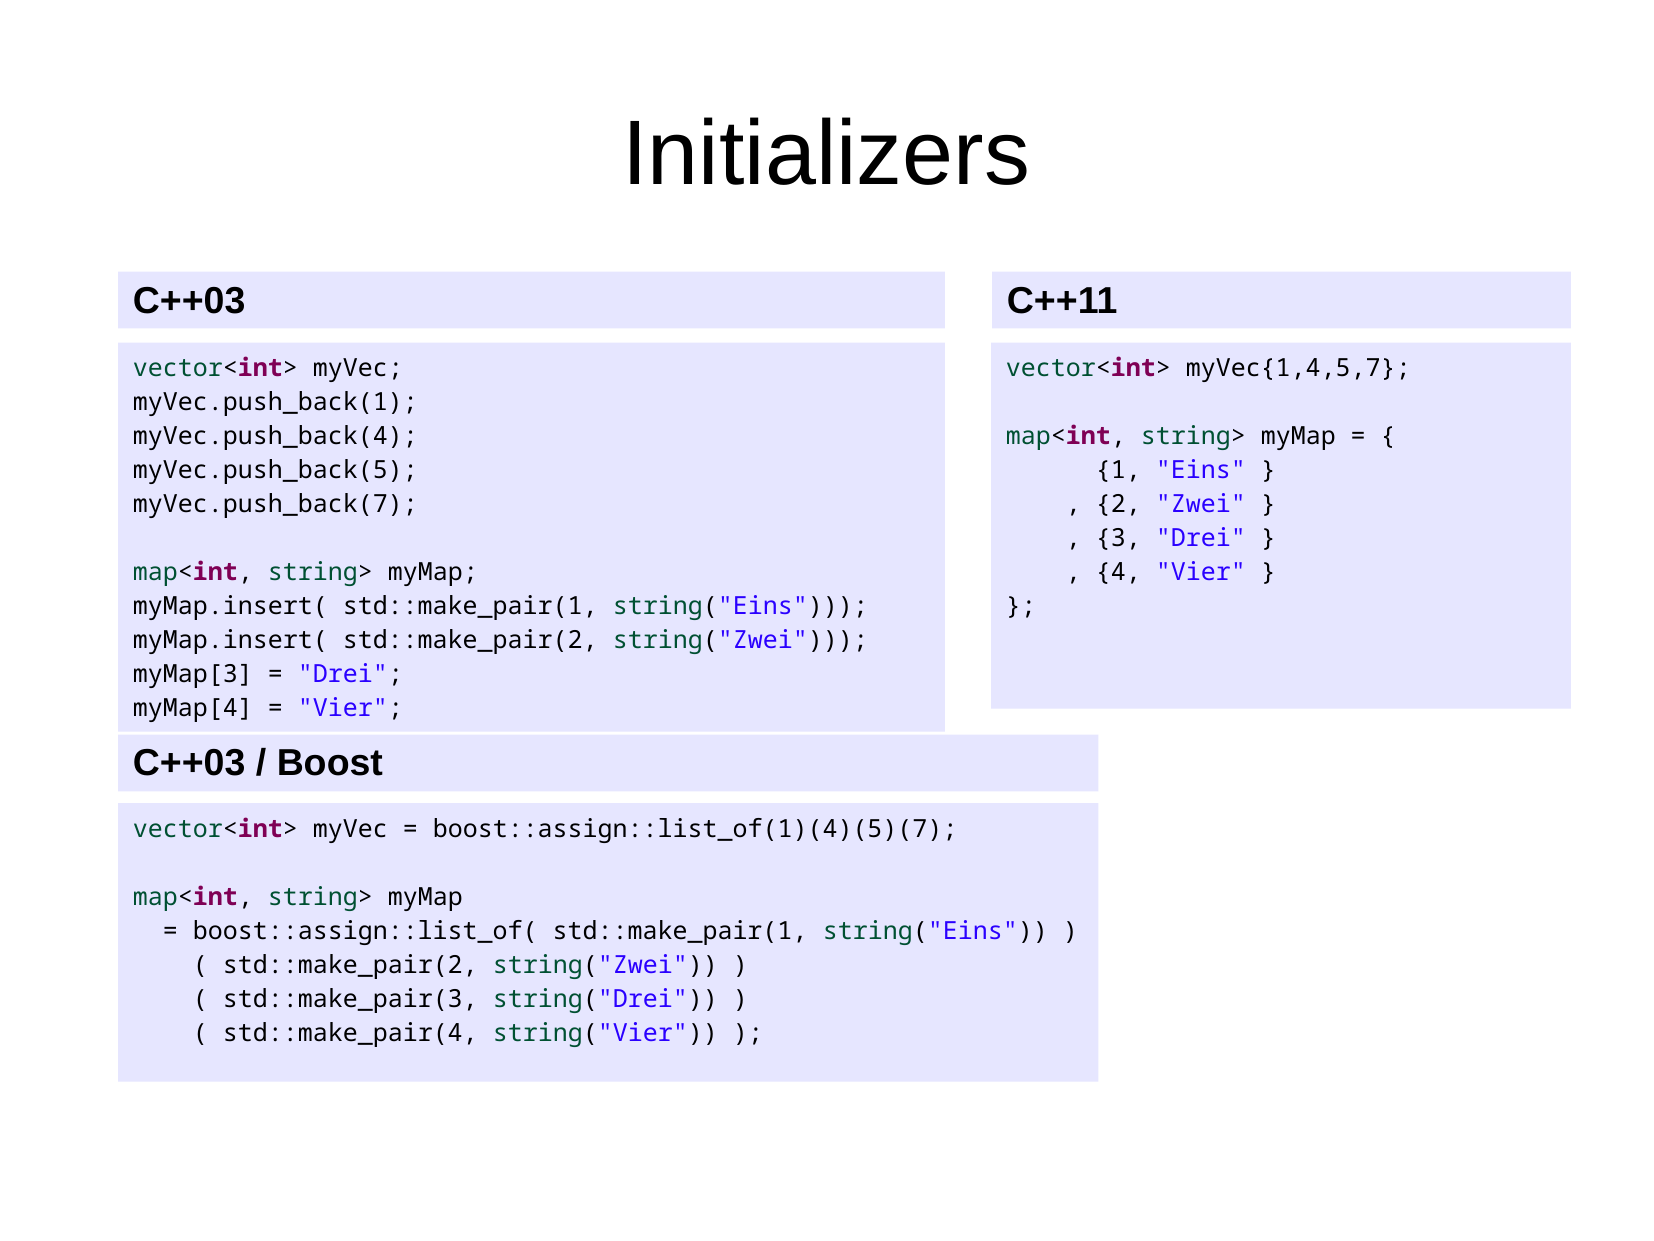

# Initializers
C++03
C++11
vector<int> myVec;
myVec.push_back(1);
myVec.push_back(4);
myVec.push_back(5);
myVec.push_back(7);
map<int, string> myMap;
myMap.insert( std::make_pair(1, string("Eins")));
myMap.insert( std::make_pair(2, string("Zwei")));
myMap[3] = "Drei";
myMap[4] = "Vier";
vector<int> myVec{1,4,5,7};
map<int, string> myMap = {
 {1, "Eins" }
 , {2, "Zwei" }
 , {3, "Drei" }
 , {4, "Vier" }
};
C++03 / Boost
vector<int> myVec = boost::assign::list_of(1)(4)(5)(7);
map<int, string> myMap
 = boost::assign::list_of( std::make_pair(1, string("Eins")) )
 ( std::make_pair(2, string("Zwei")) )
 ( std::make_pair(3, string("Drei")) )
 ( std::make_pair(4, string("Vier")) );